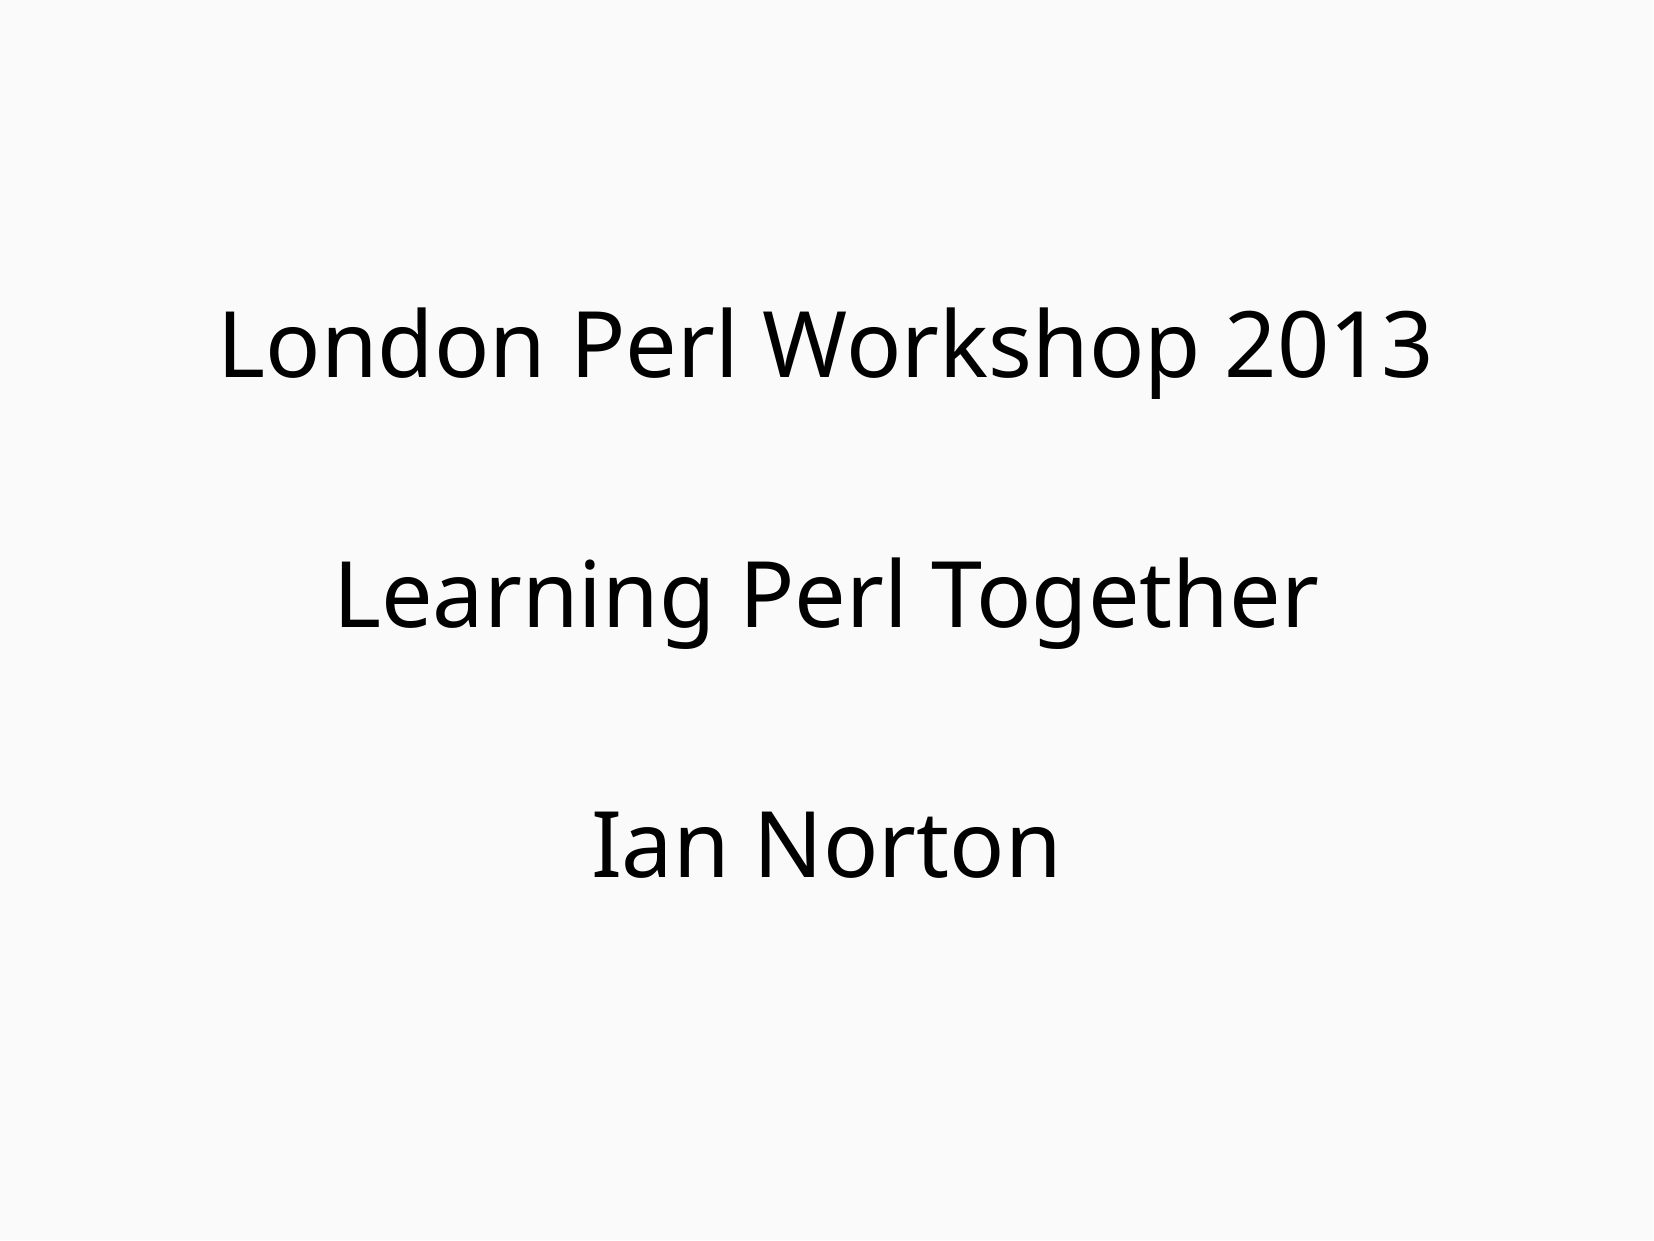

# London Perl Workshop 2013
Learning Perl Together
Ian Norton